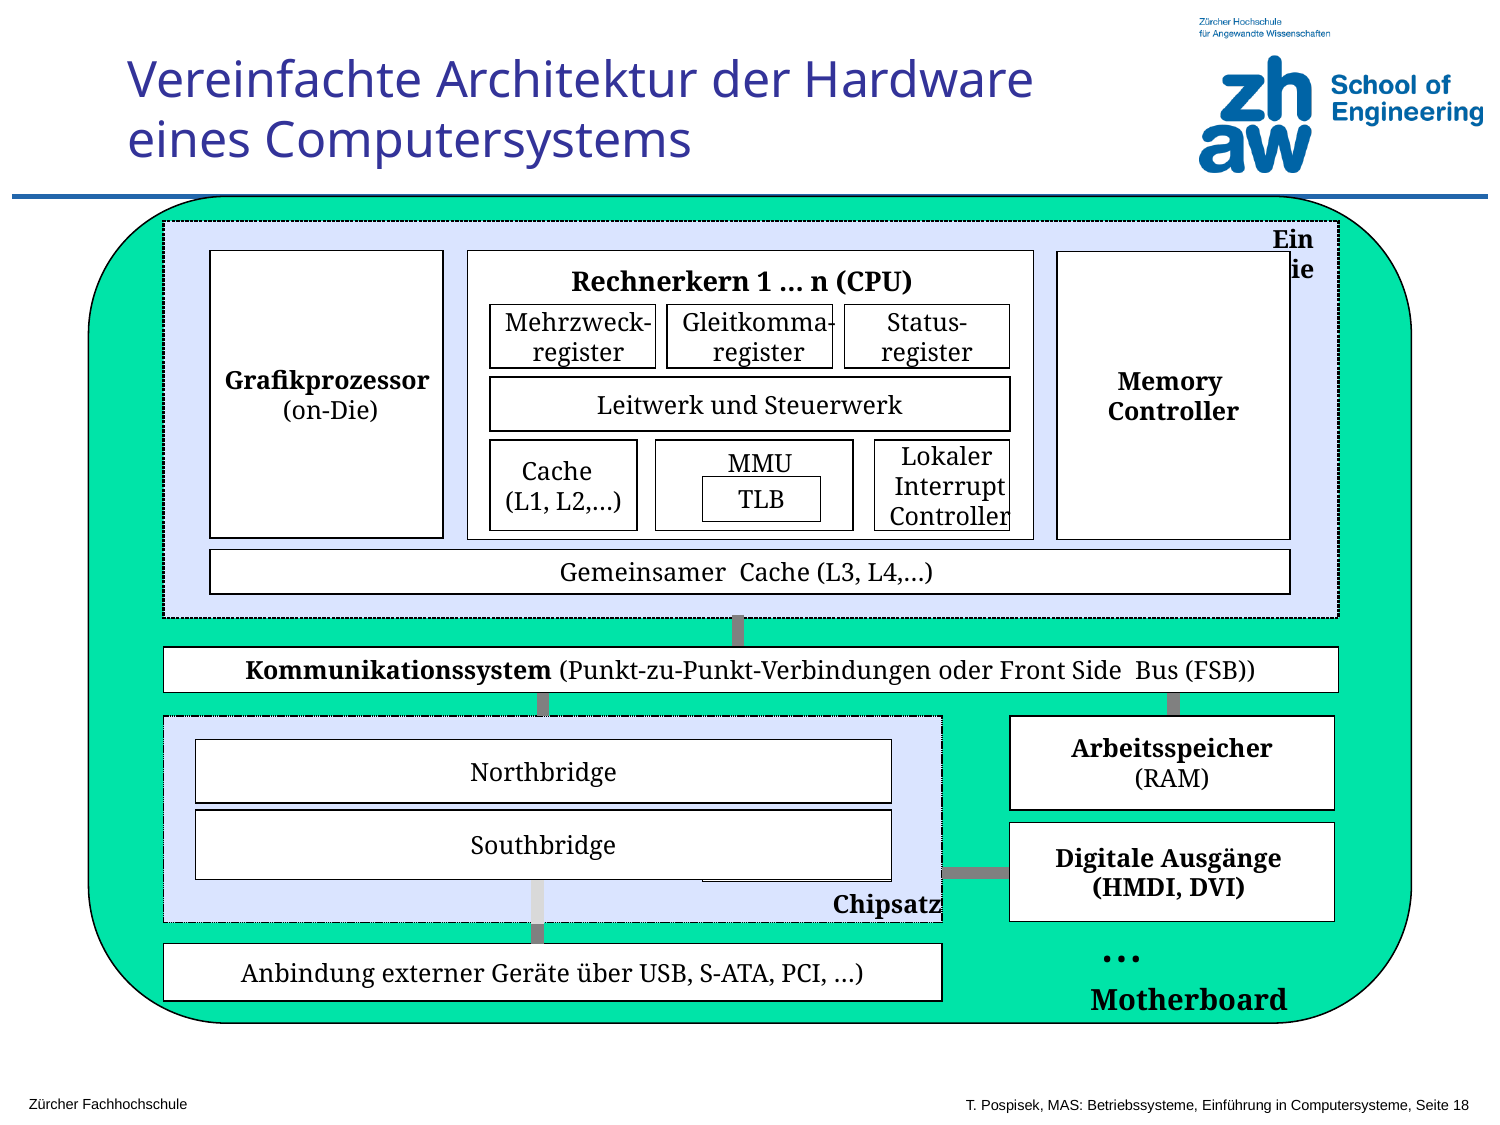

# Vereinfachte Architektur der Hardware eines Computersystems
Ein Die
Grafikprozessor
(on-Die)
Memory
Controller
Rechnerkern 1 … n (CPU)
Mehrzweck-
register
Gleitkomma-
register
Status-
register
Leitwerk und Steuerwerk
Cache
(L1, L2,…)
MMU
Lokaler
Interrupt
Controller
TLB
Gemeinsamer Cache (L3, L4,…)
Kommunikationssystem (Punkt-zu-Punkt-Verbindungen oder Front Side Bus (FSB))
Arbeitsspeicher
(RAM)
Northbridge
Southbridge
Interrupt
Controller
Digitale Ausgänge
(HMDI, DVI)
Chipsatz
…
Anbindung externer Geräte über USB, S-ATA, PCI, …)
Motherboard